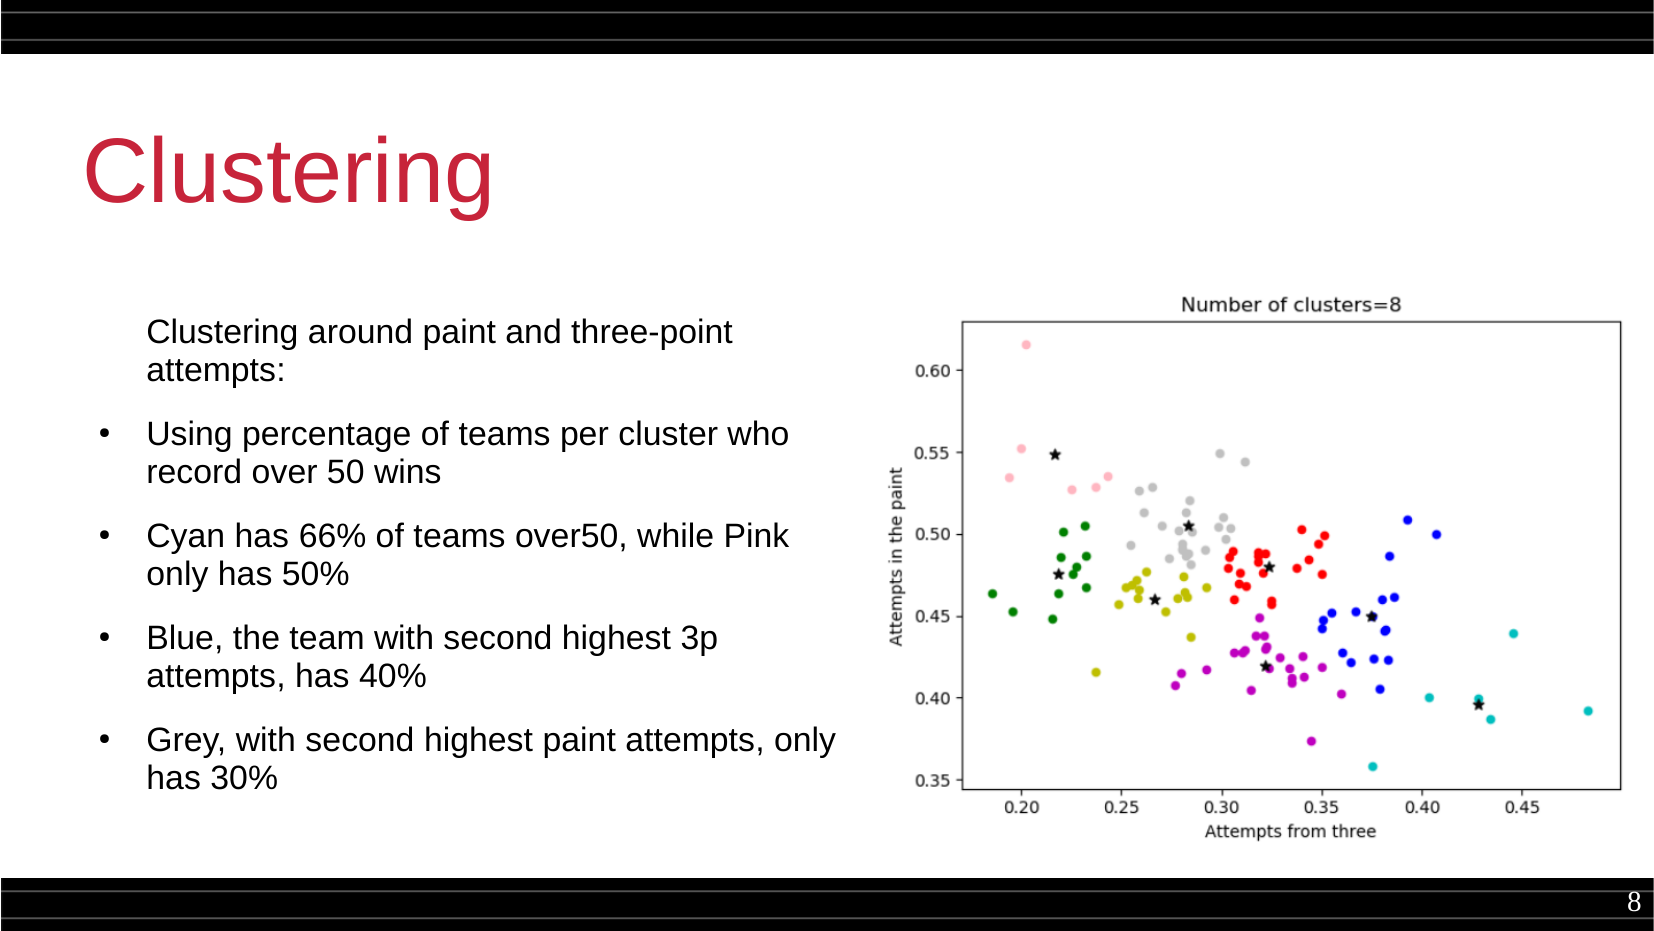

# Clustering
Clustering around paint and three-point attempts:
Using percentage of teams per cluster who record over 50 wins
Cyan has 66% of teams over50, while Pink only has 50%
Blue, the team with second highest 3p attempts, has 40%
Grey, with second highest paint attempts, only has 30%